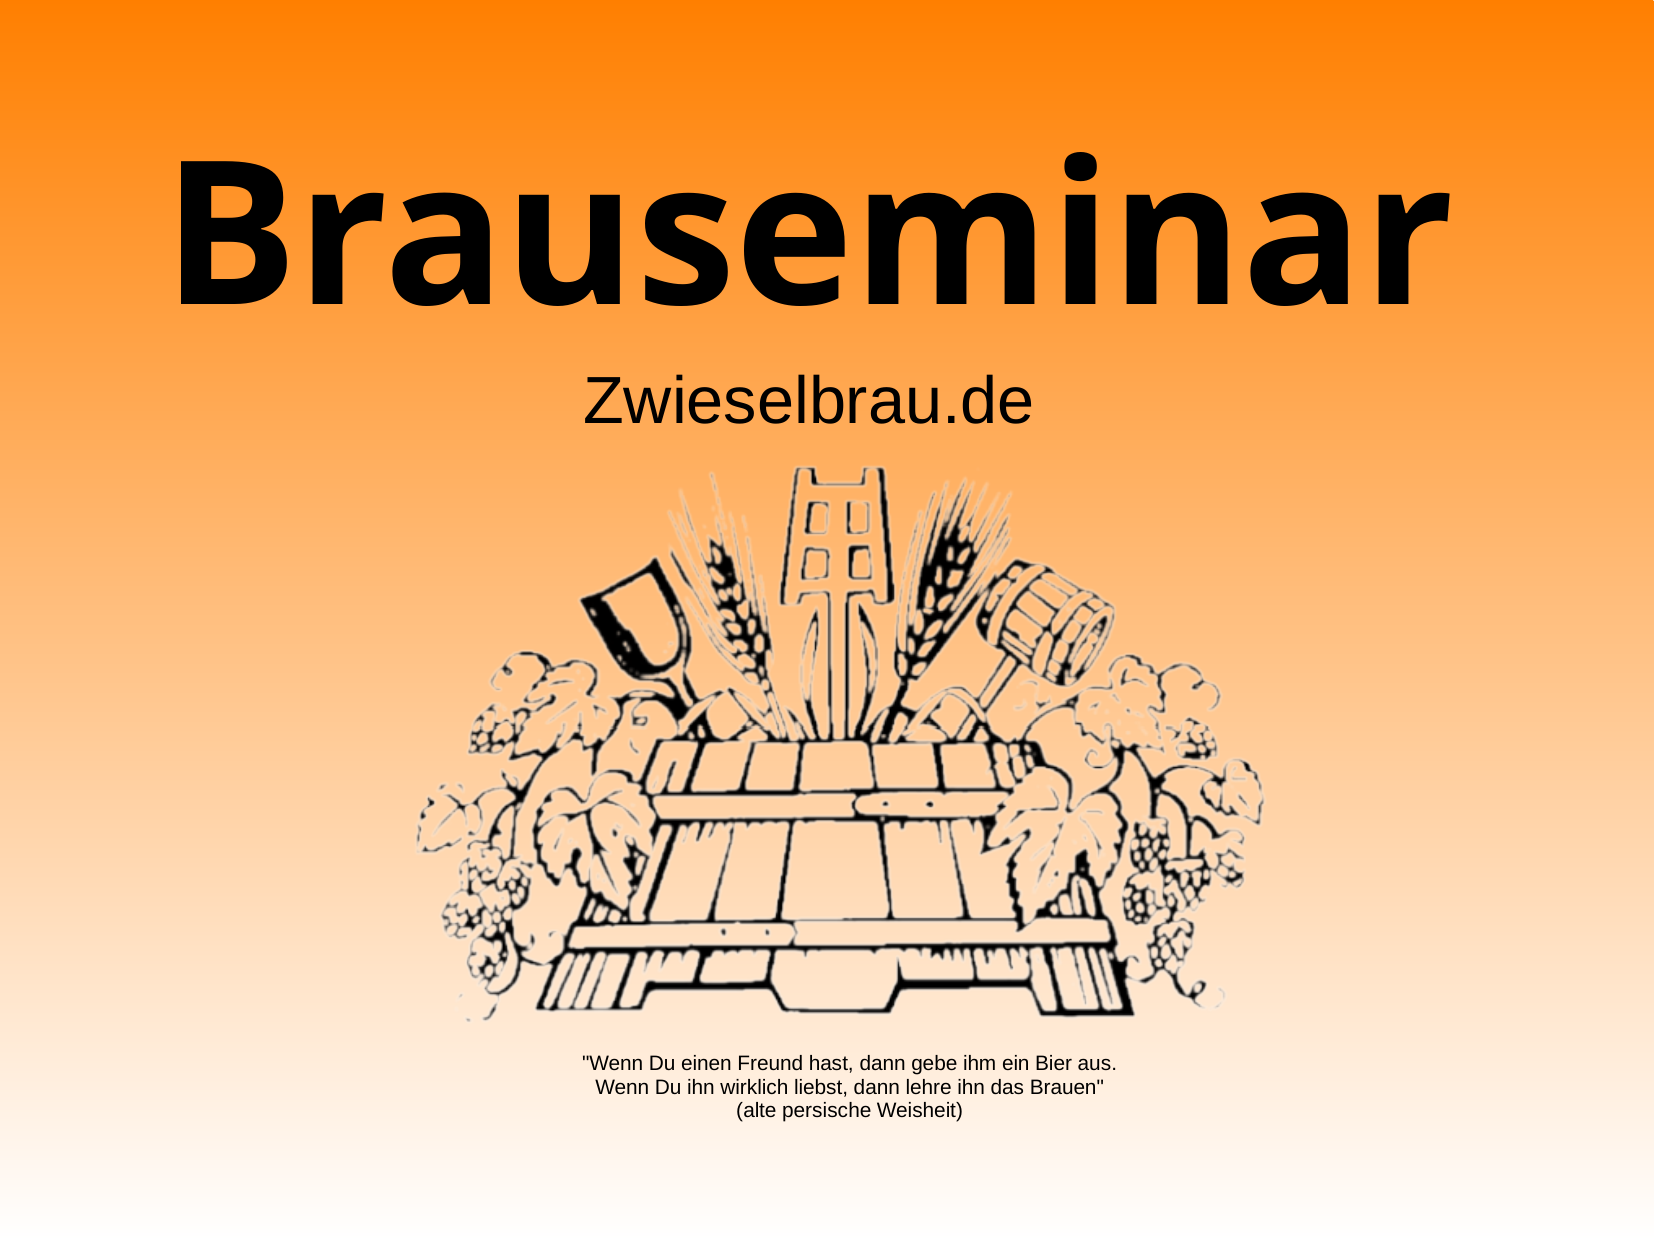

# Brauseminar Zwieselbrau.de
"Wenn Du einen Freund hast, dann gebe ihm ein Bier aus.
Wenn Du ihn wirklich liebst, dann lehre ihn das Brauen"
(alte persische Weisheit)